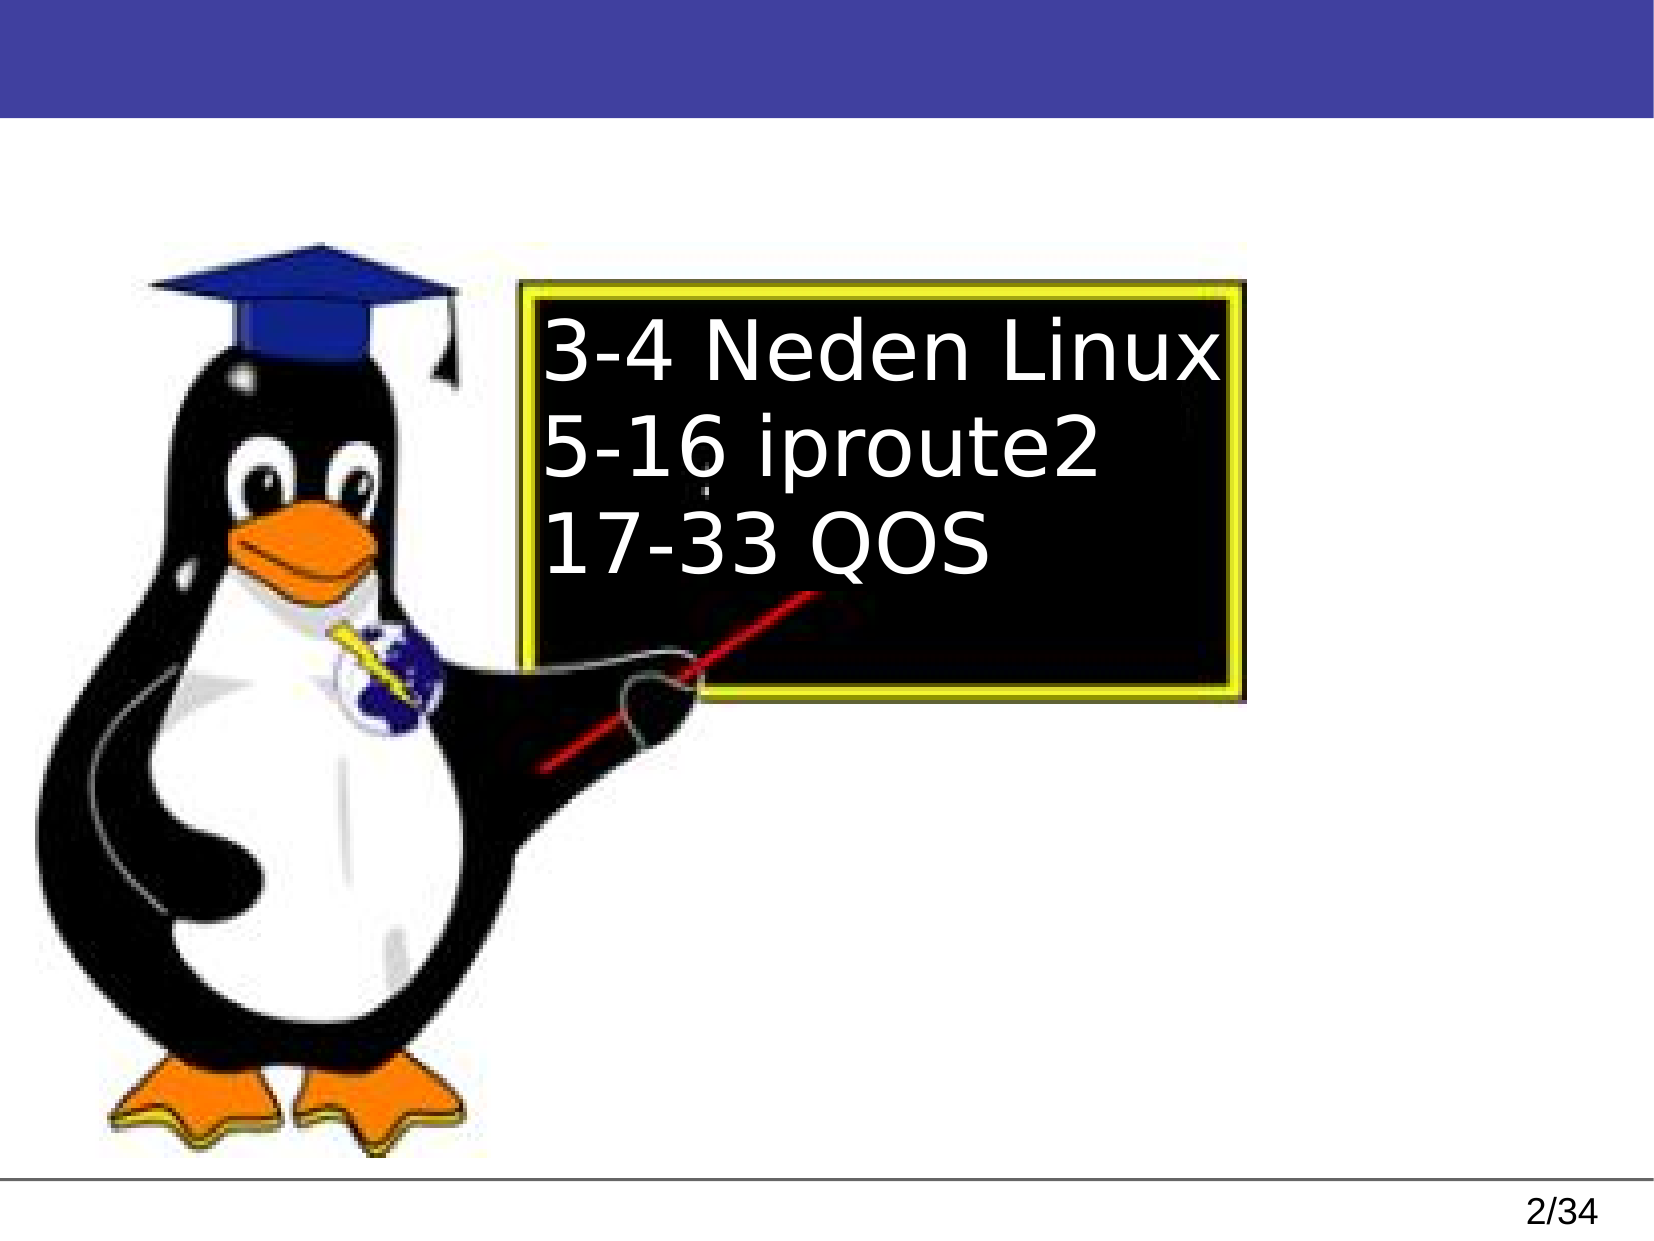

3-4 Neden Linux ?
5-16 iproute2
17-33 QOS